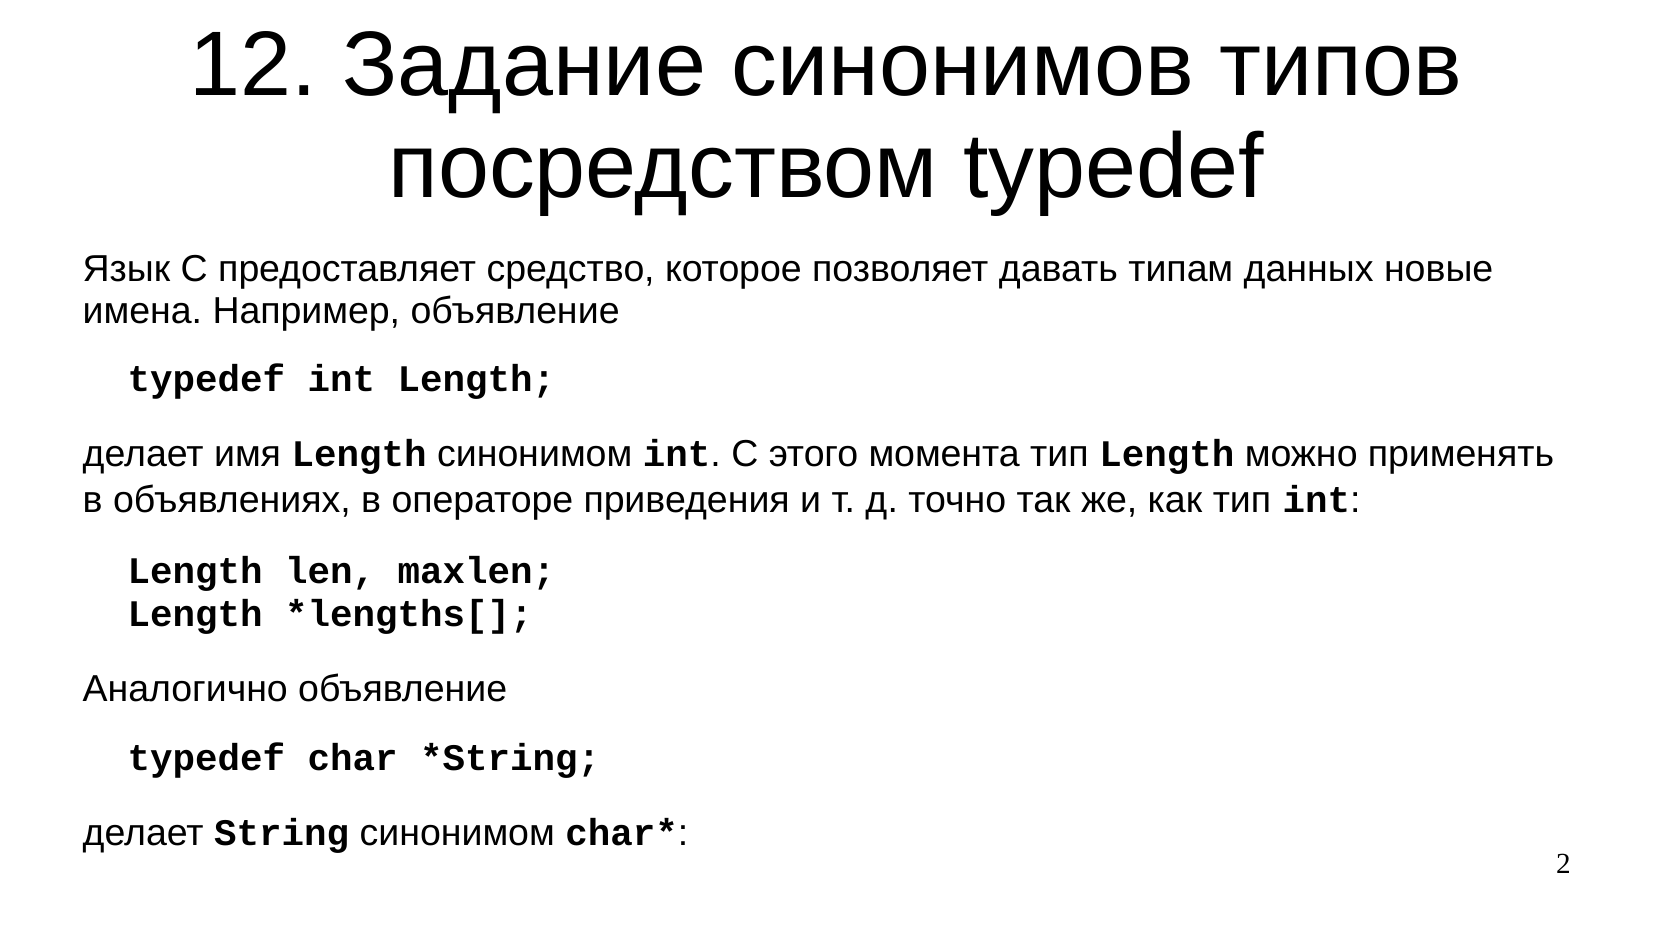

# 12. Задание синонимов типов посредством typedef
Язык C предоставляет средство, которое позволяет давать типам данных новые имена. Например, объявление
 typedef int Length;
делает имя Length синонимом int. С этого момента тип Length можно применять в объявлениях, в операторе приведения и т. д. точно так же, как тип int:
 Length len, maxlen;
 Length *lengths[];
Аналогично объявление
 typedef char *String;
делает String синонимом char*:
2